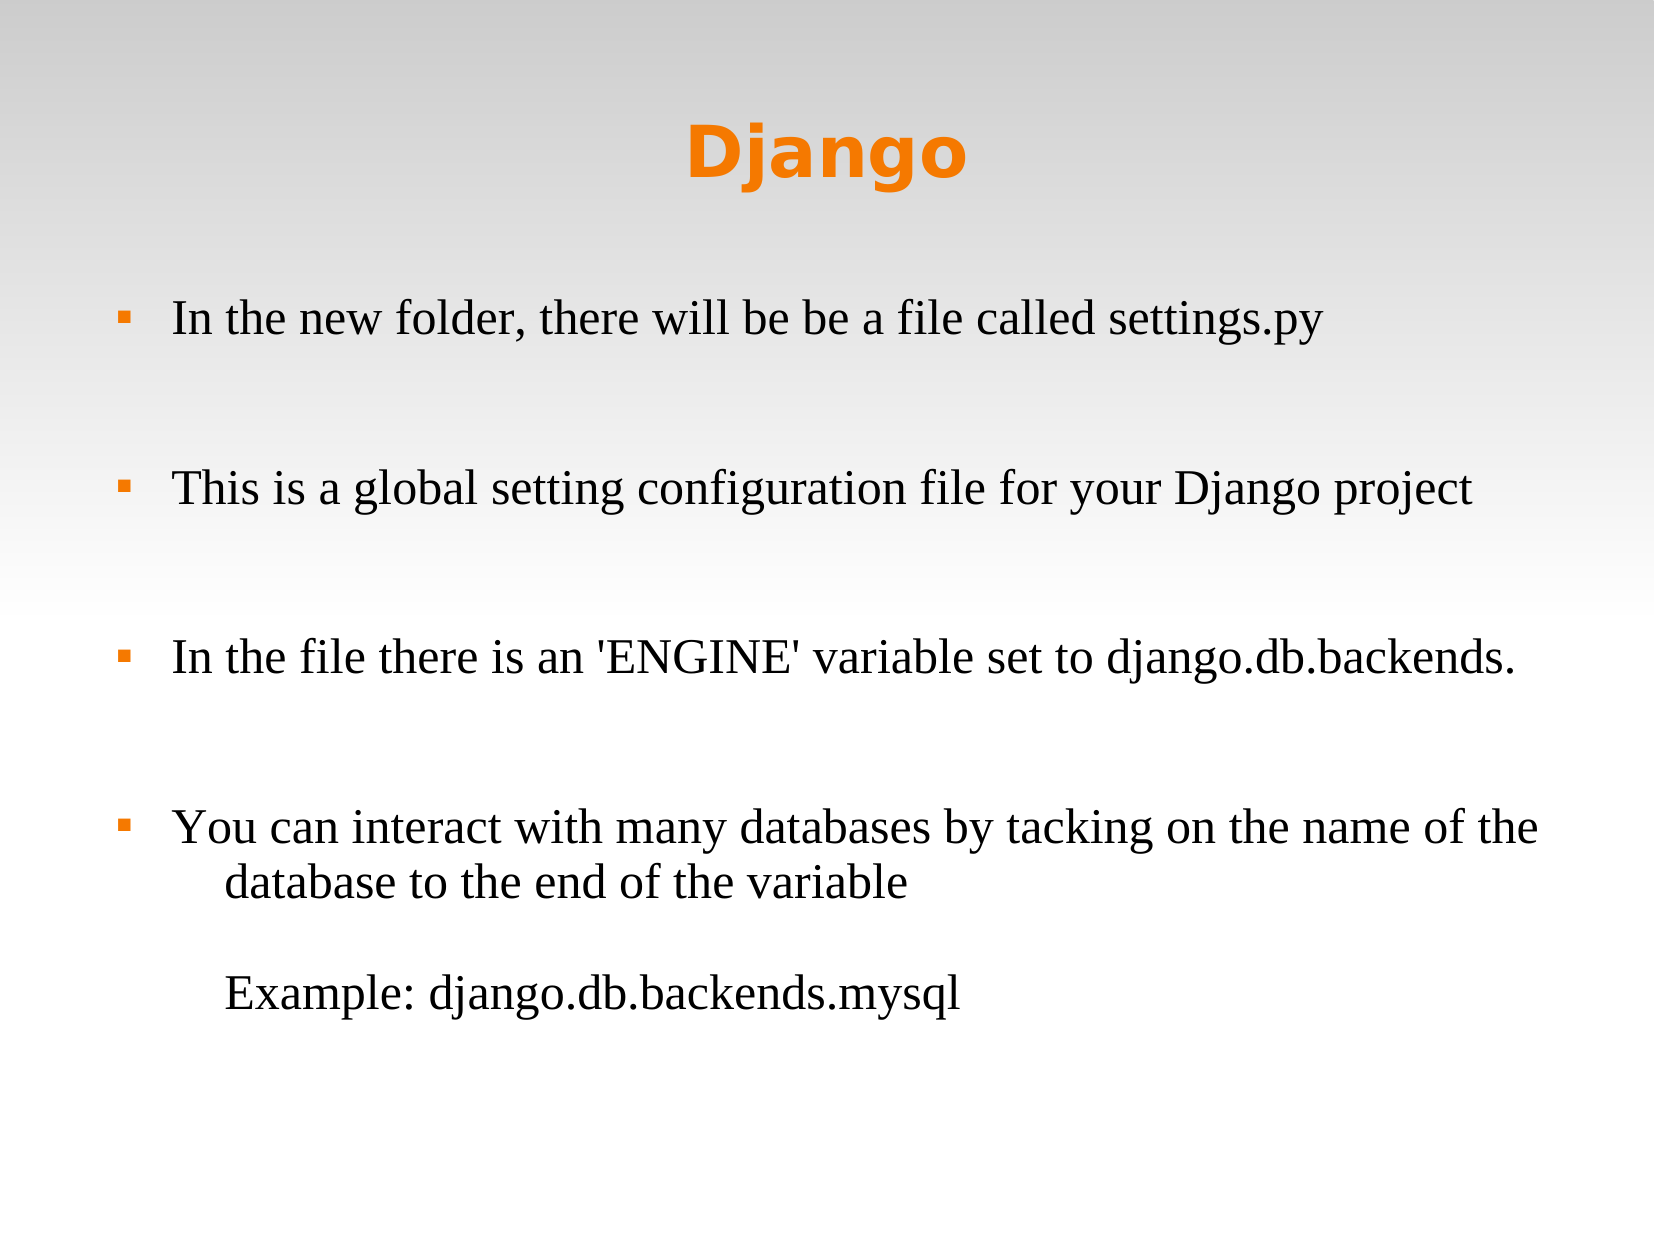

# Django
In the new folder, there will be be a file called settings.py
This is a global setting configuration file for your Django project
In the file there is an 'ENGINE' variable set to django.db.backends.
You can interact with many databases by tacking on the name of the database to the end of the variable
Example: django.db.backends.mysql